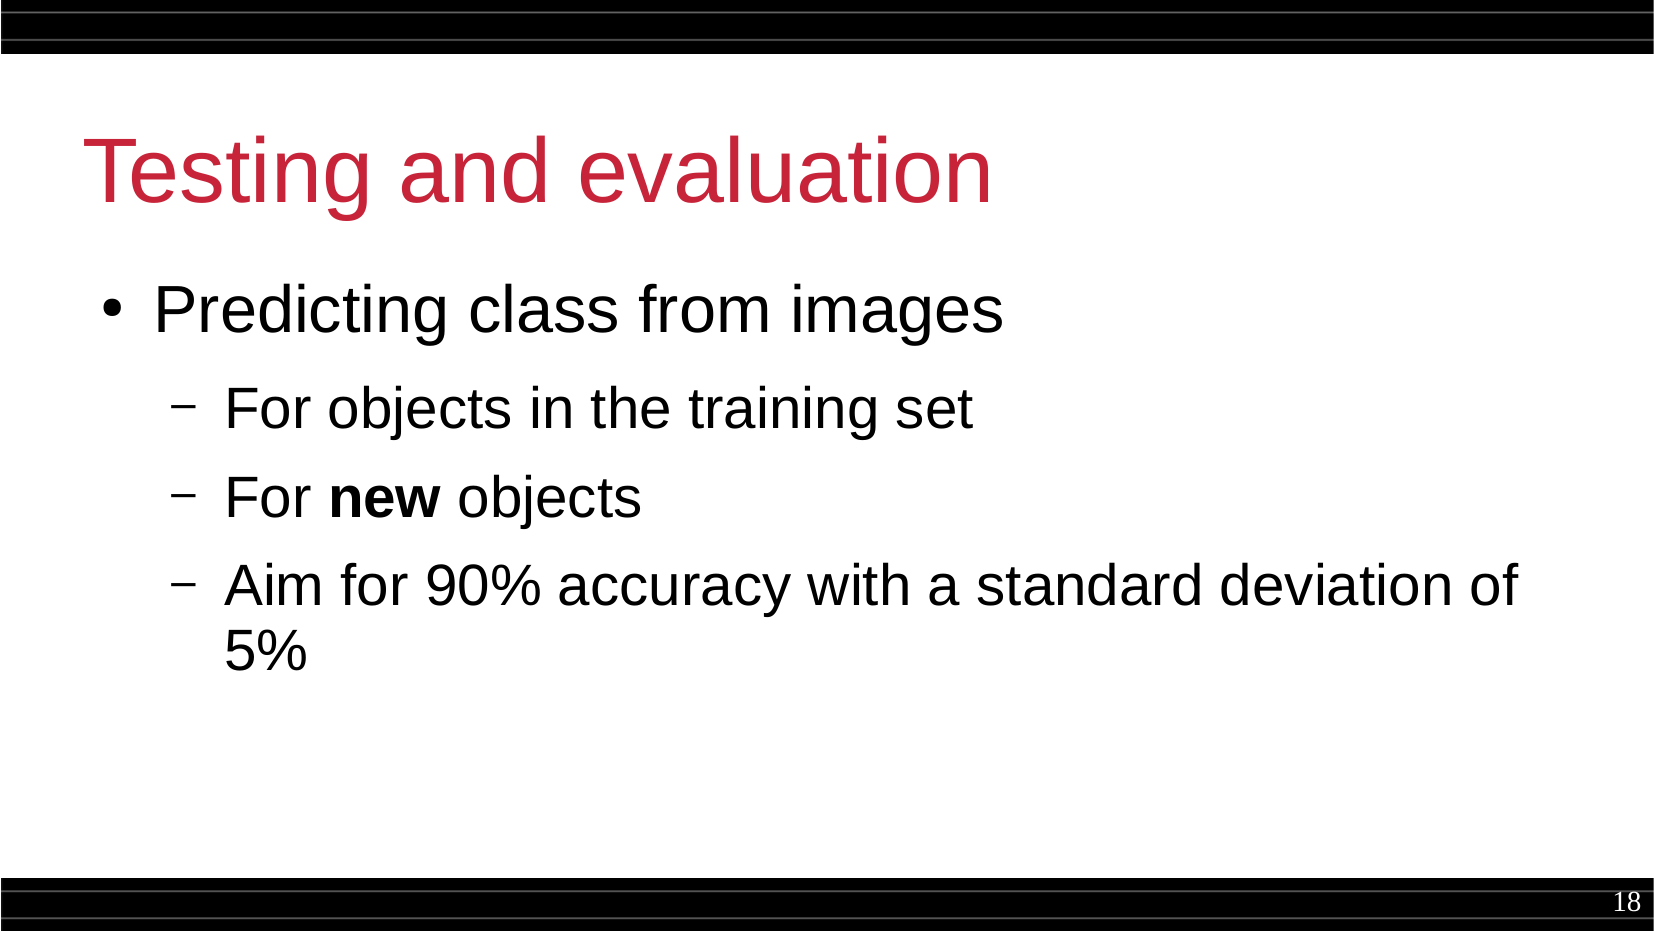

# Testing and evaluation
Predicting class from images
For objects in the training set
For new objects
Aim for 90% accuracy with a standard deviation of 5%